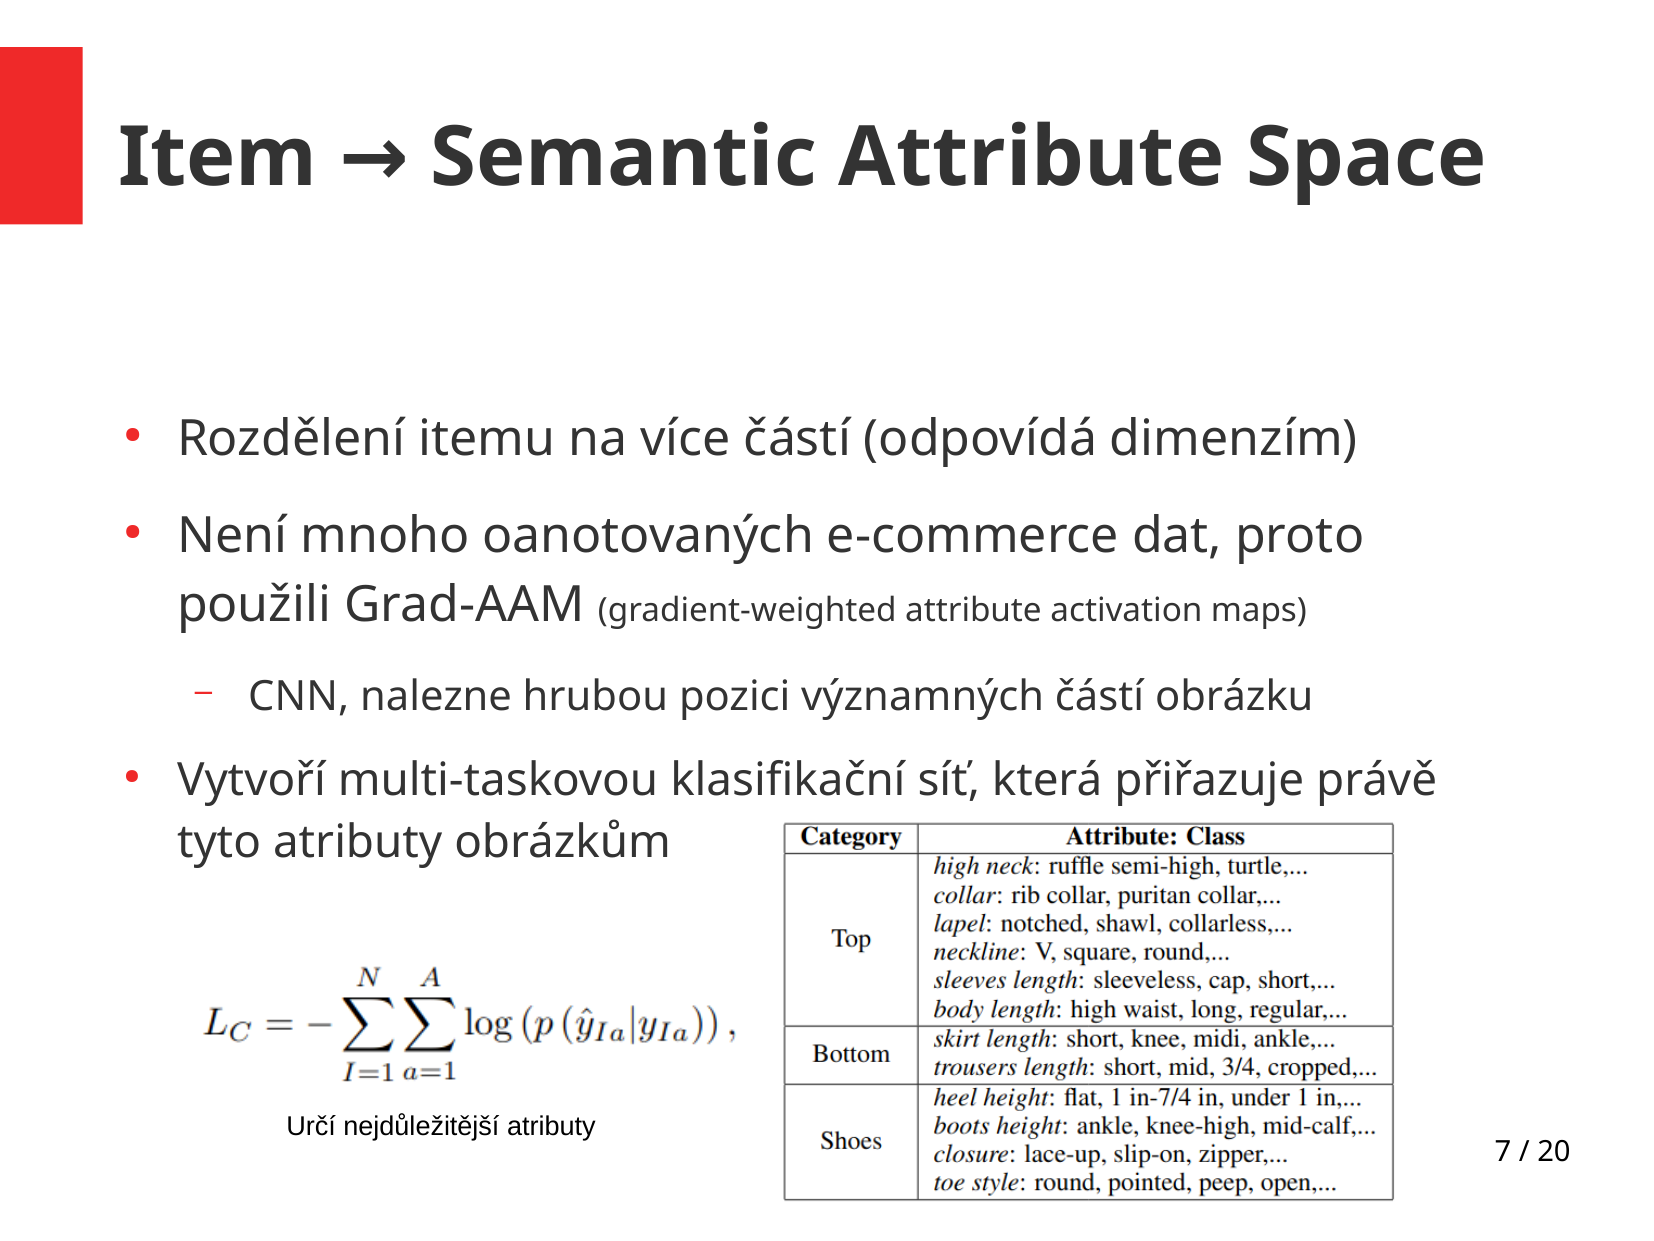

# Item → Semantic Attribute Space
Rozdělení itemu na více částí (odpovídá dimenzím)
Není mnoho oanotovaných e-commerce dat, proto použili Grad-AAM (gradient-weighted attribute activation maps)
CNN, nalezne hrubou pozici významných částí obrázku
Vytvoří multi-taskovou klasifikační síť, která přiřazuje právě tyto atributy obrázkům
Určí nejdůležitější atributy
7